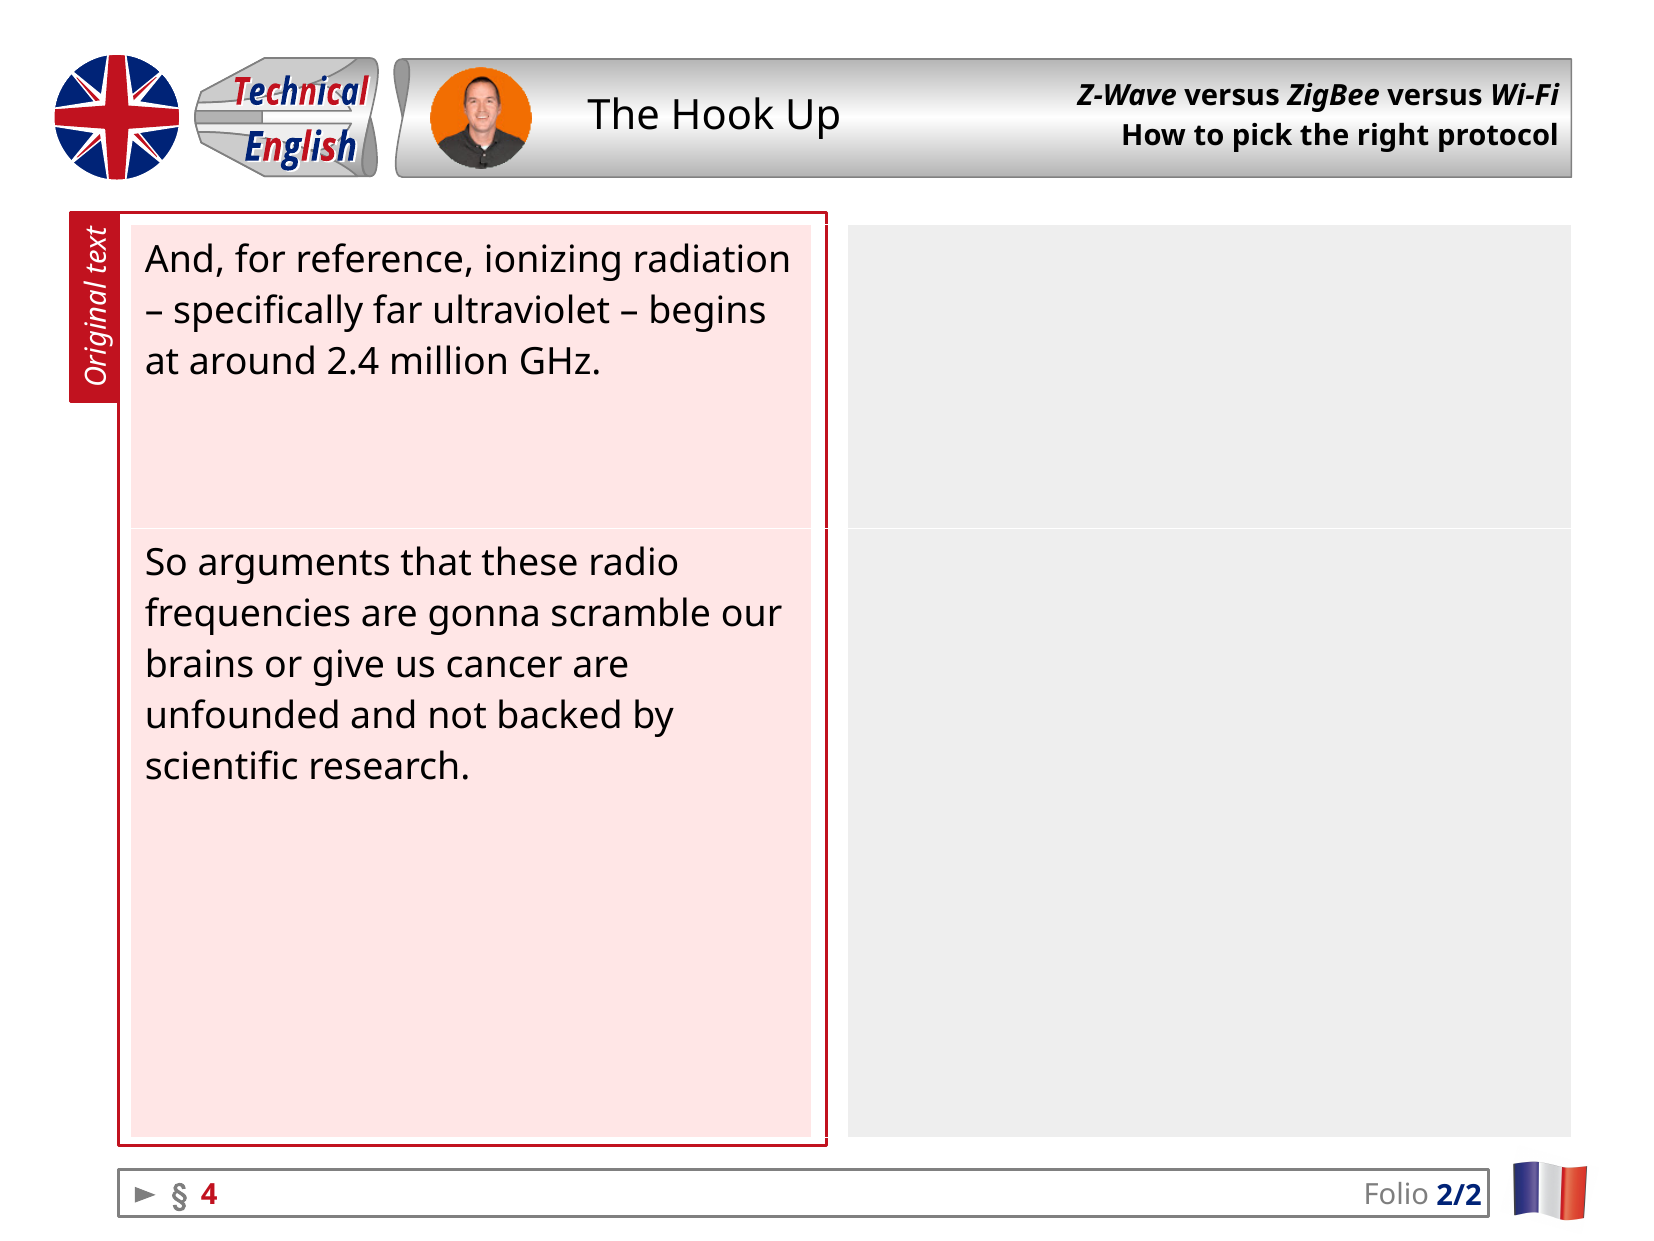

#
| And, for reference, ionizing radiation – specifically far ultraviolet – begins at around 2.4 million GHz. | | |
| --- | --- | --- |
| So arguments that these radio frequencies are gonna scramble our brains or give us cancer are unfounded and not backed by scientific research. | | |
4
2/2